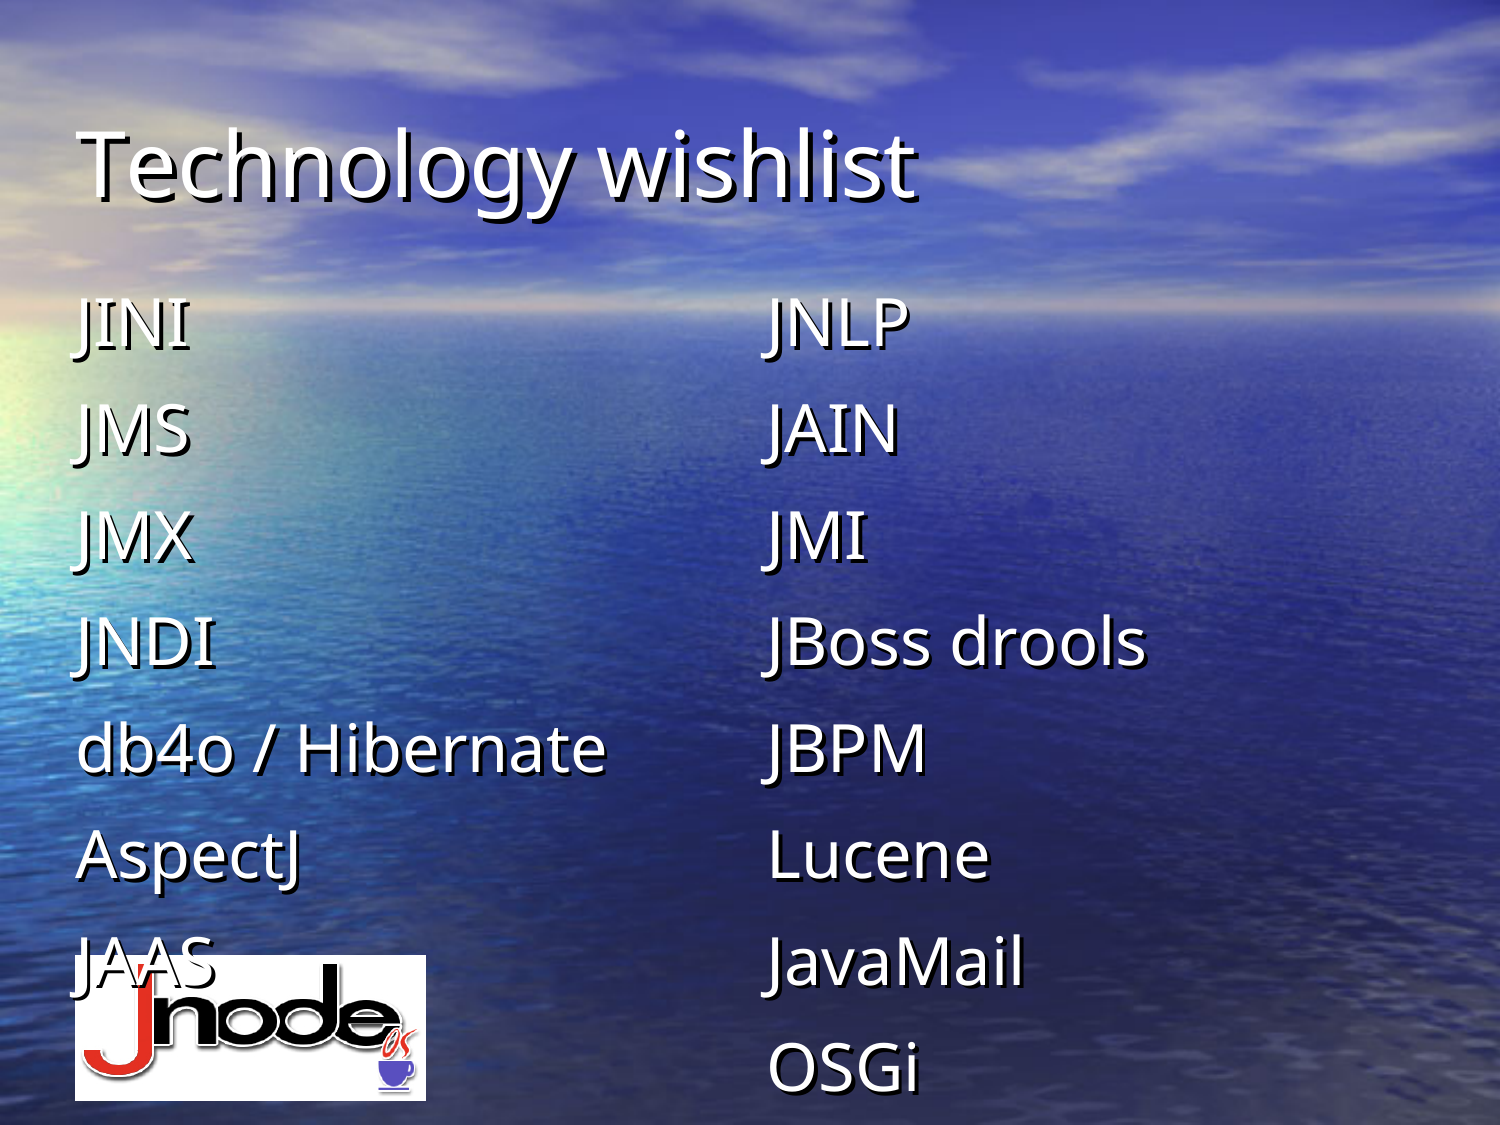

# Technology wishlist
JINI
JMS
JMX
JNDI
db4o / Hibernate
AspectJ
JAAS
JNLP
JAIN
JMI
JBoss drools
JBPM
Lucene
JavaMail
OSGi